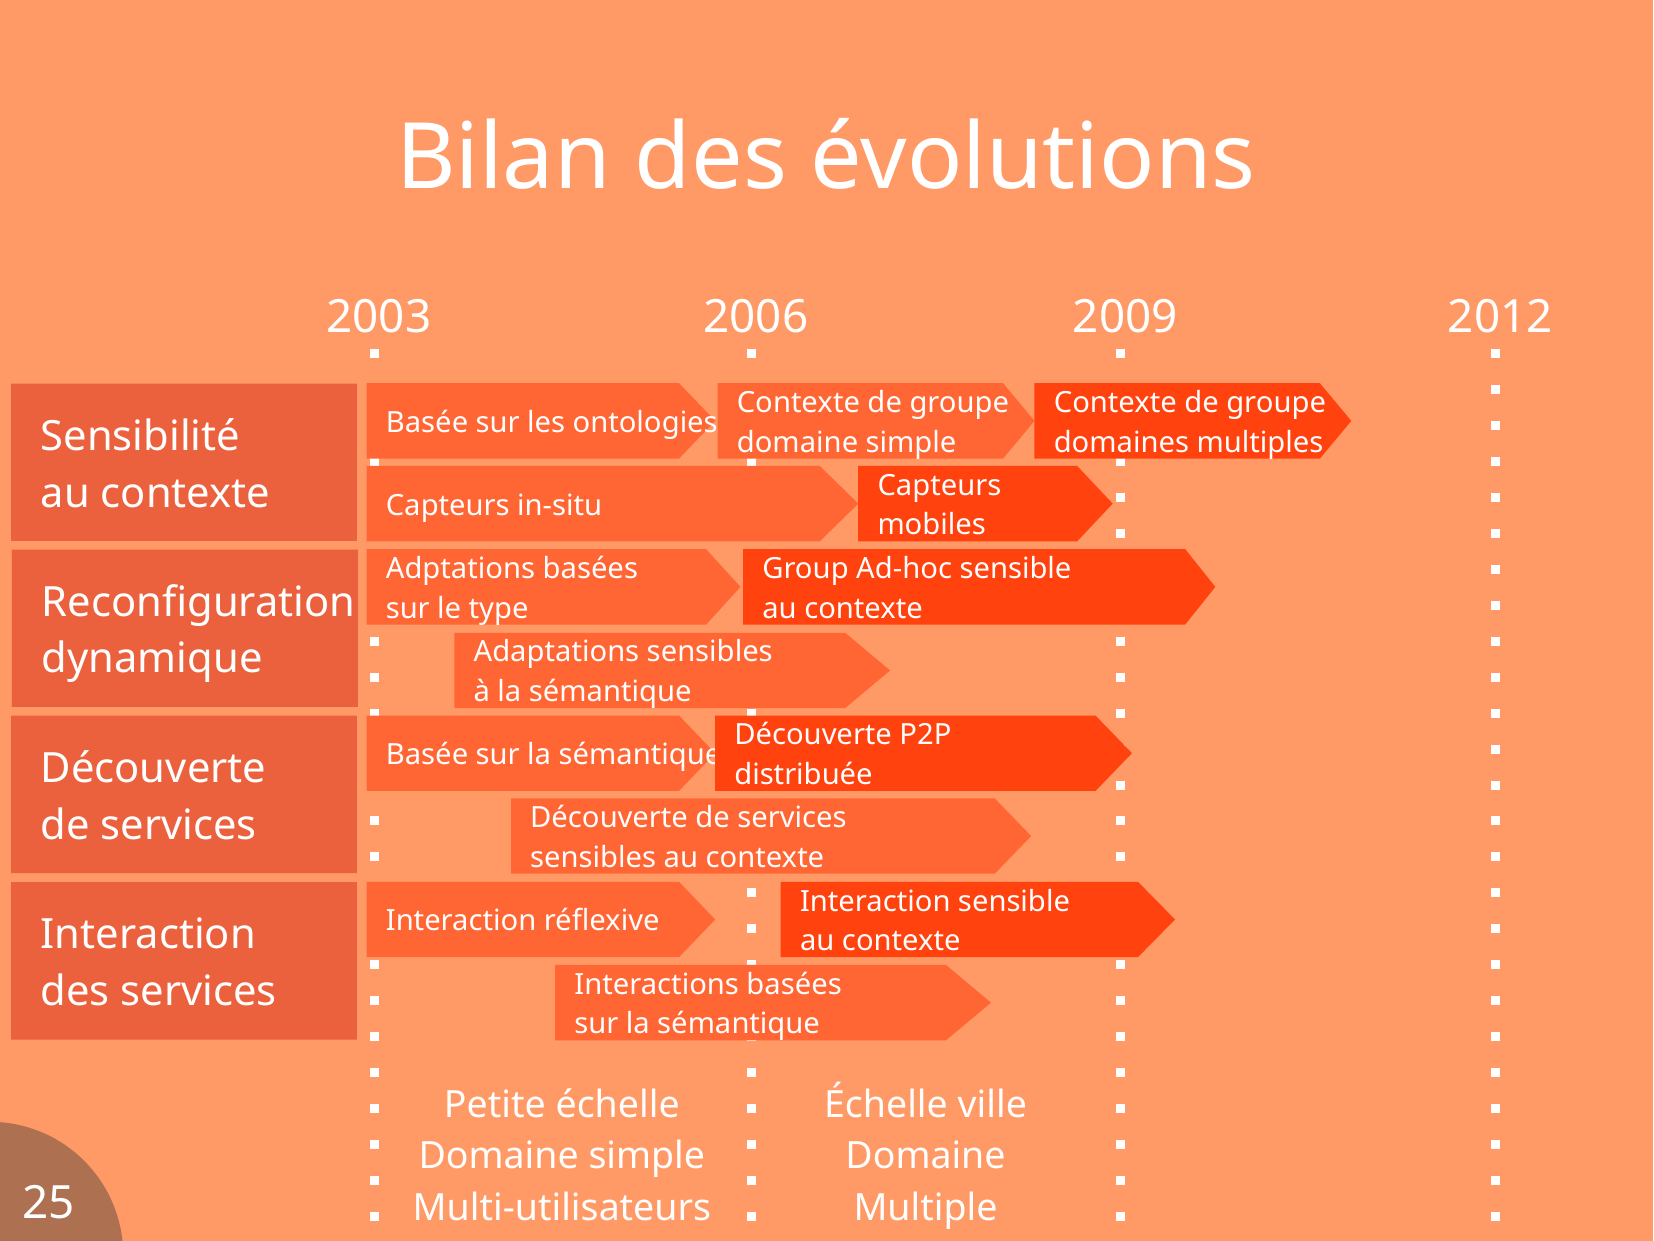

# Bilan des évolutions
2003
2006
2009
2012
Basée sur les ontologies
Contexte de groupe
domaine simple
Contexte de groupe
domaines multiples
Sensibilité
au contexte
Capteurs in-situ
Capteurs
mobiles
Adptations basées
sur le type
Group Ad-hoc sensible
au contexte
Reconfiguration
dynamique
Adaptations sensibles
à la sémantique
Découverte
de services
Basée sur la sémantique
Découverte P2P
distribuée
Découverte de services
sensibles au contexte
Interaction réflexive
Interaction sensible
au contexte
Interaction
des services
Interactions basées
sur la sémantique
Petite échelle
Domaine simple
Multi-utilisateurs
Échelle ville
Domaine Multiple
Hétorogéne
25